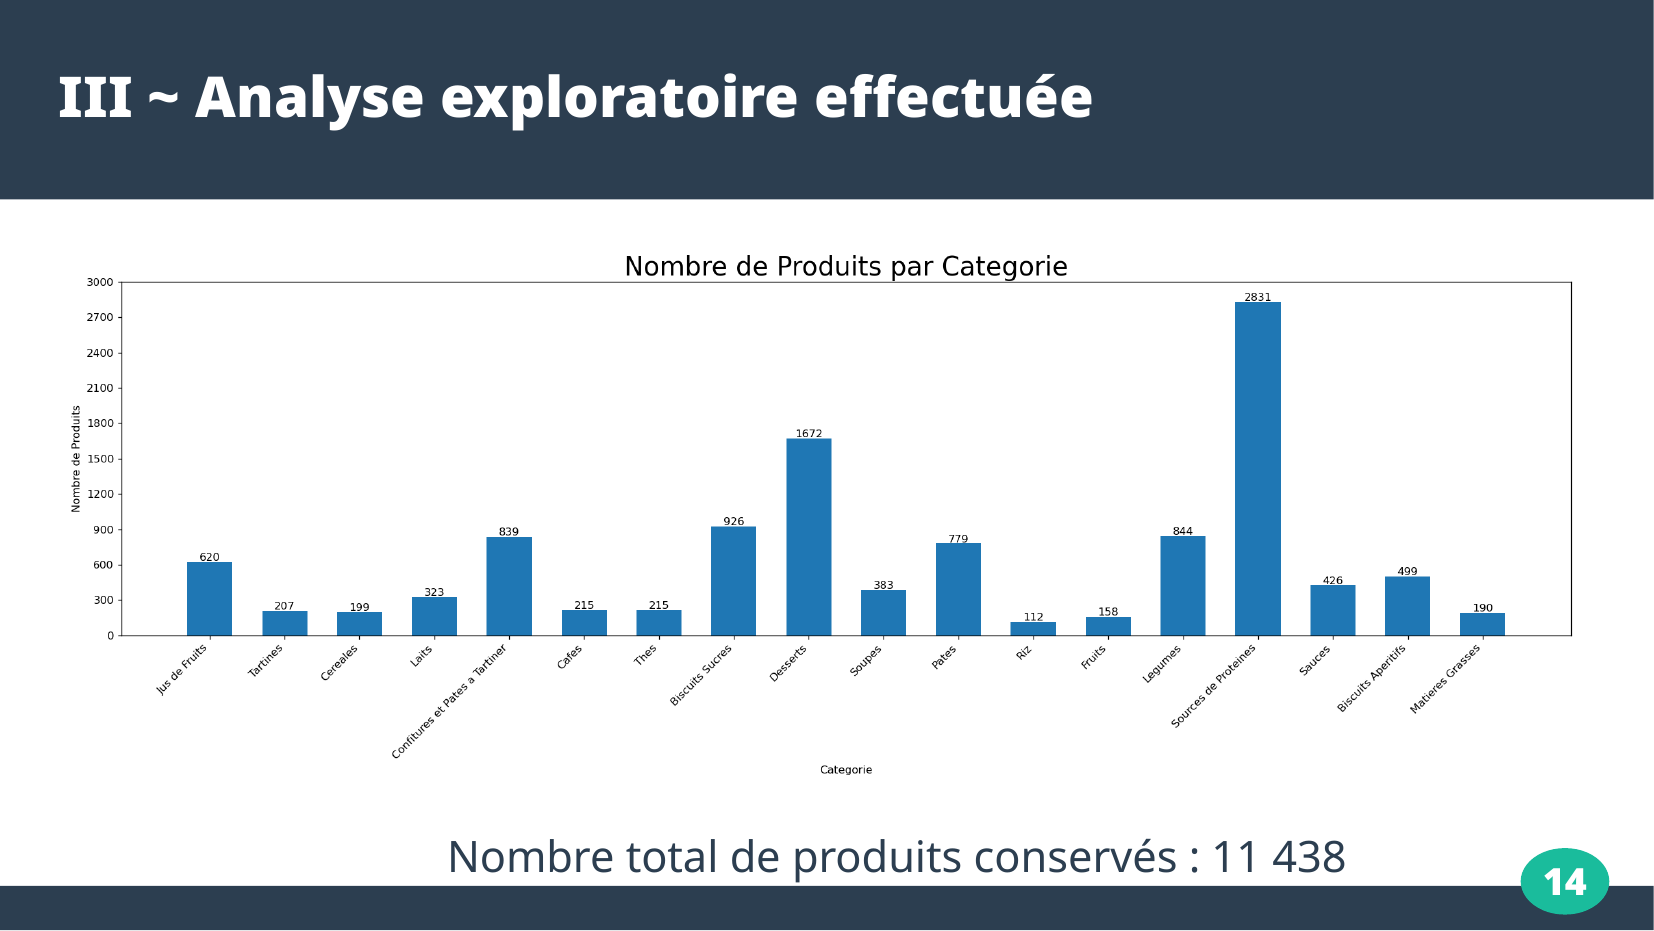

# III ~ Analyse exploratoire effectuée
Nombre total de produits conservés : 11 438
14